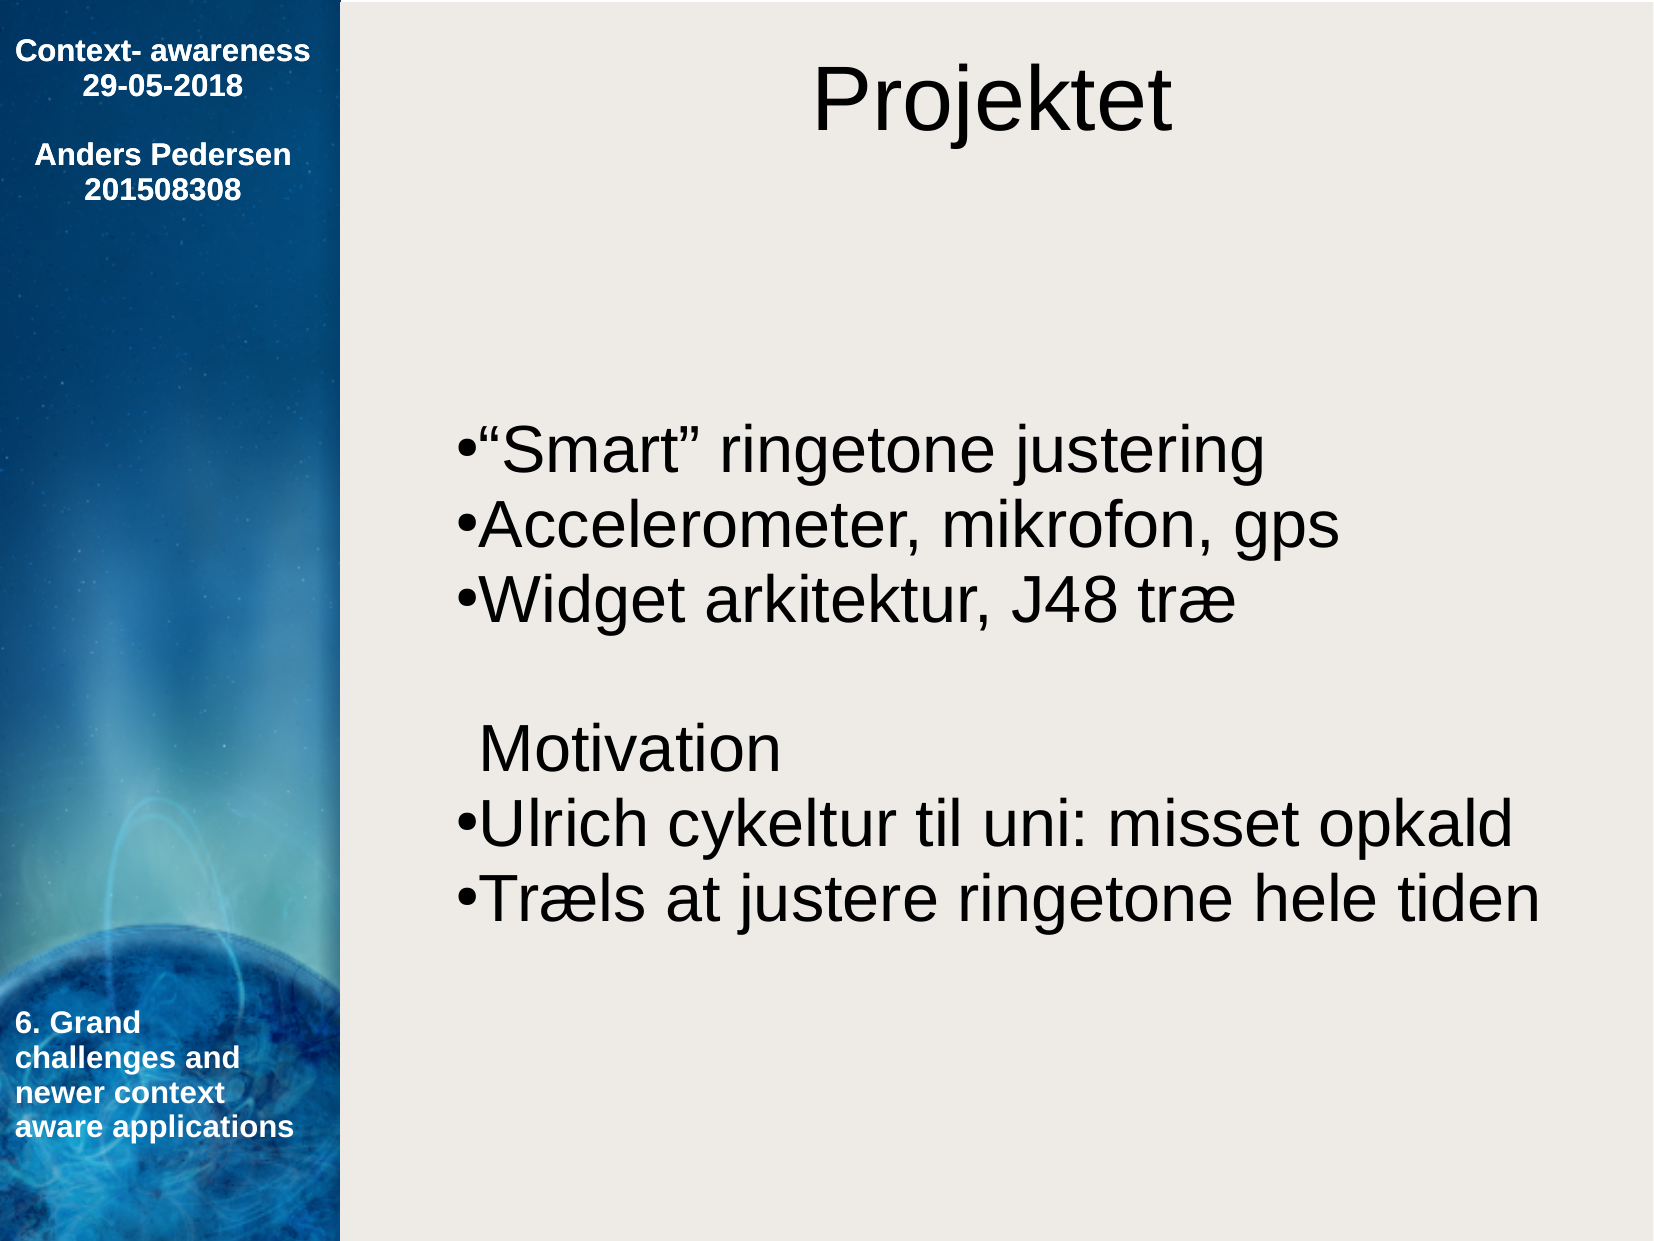

“Smart” ringetone justering
Accelerometer, mikrofon, gps
Widget arkitektur, J48 træ
Motivation
Ulrich cykeltur til uni: misset opkald
Træls at justere ringetone hele tiden
Context- awareness
29-05-2018
Anders Pedersen
201508308
Context- awareness
29-05-2018
Anders Pedersen
201508308
6. Grand challenges and newer context aware applications
Projektet
# Agenda